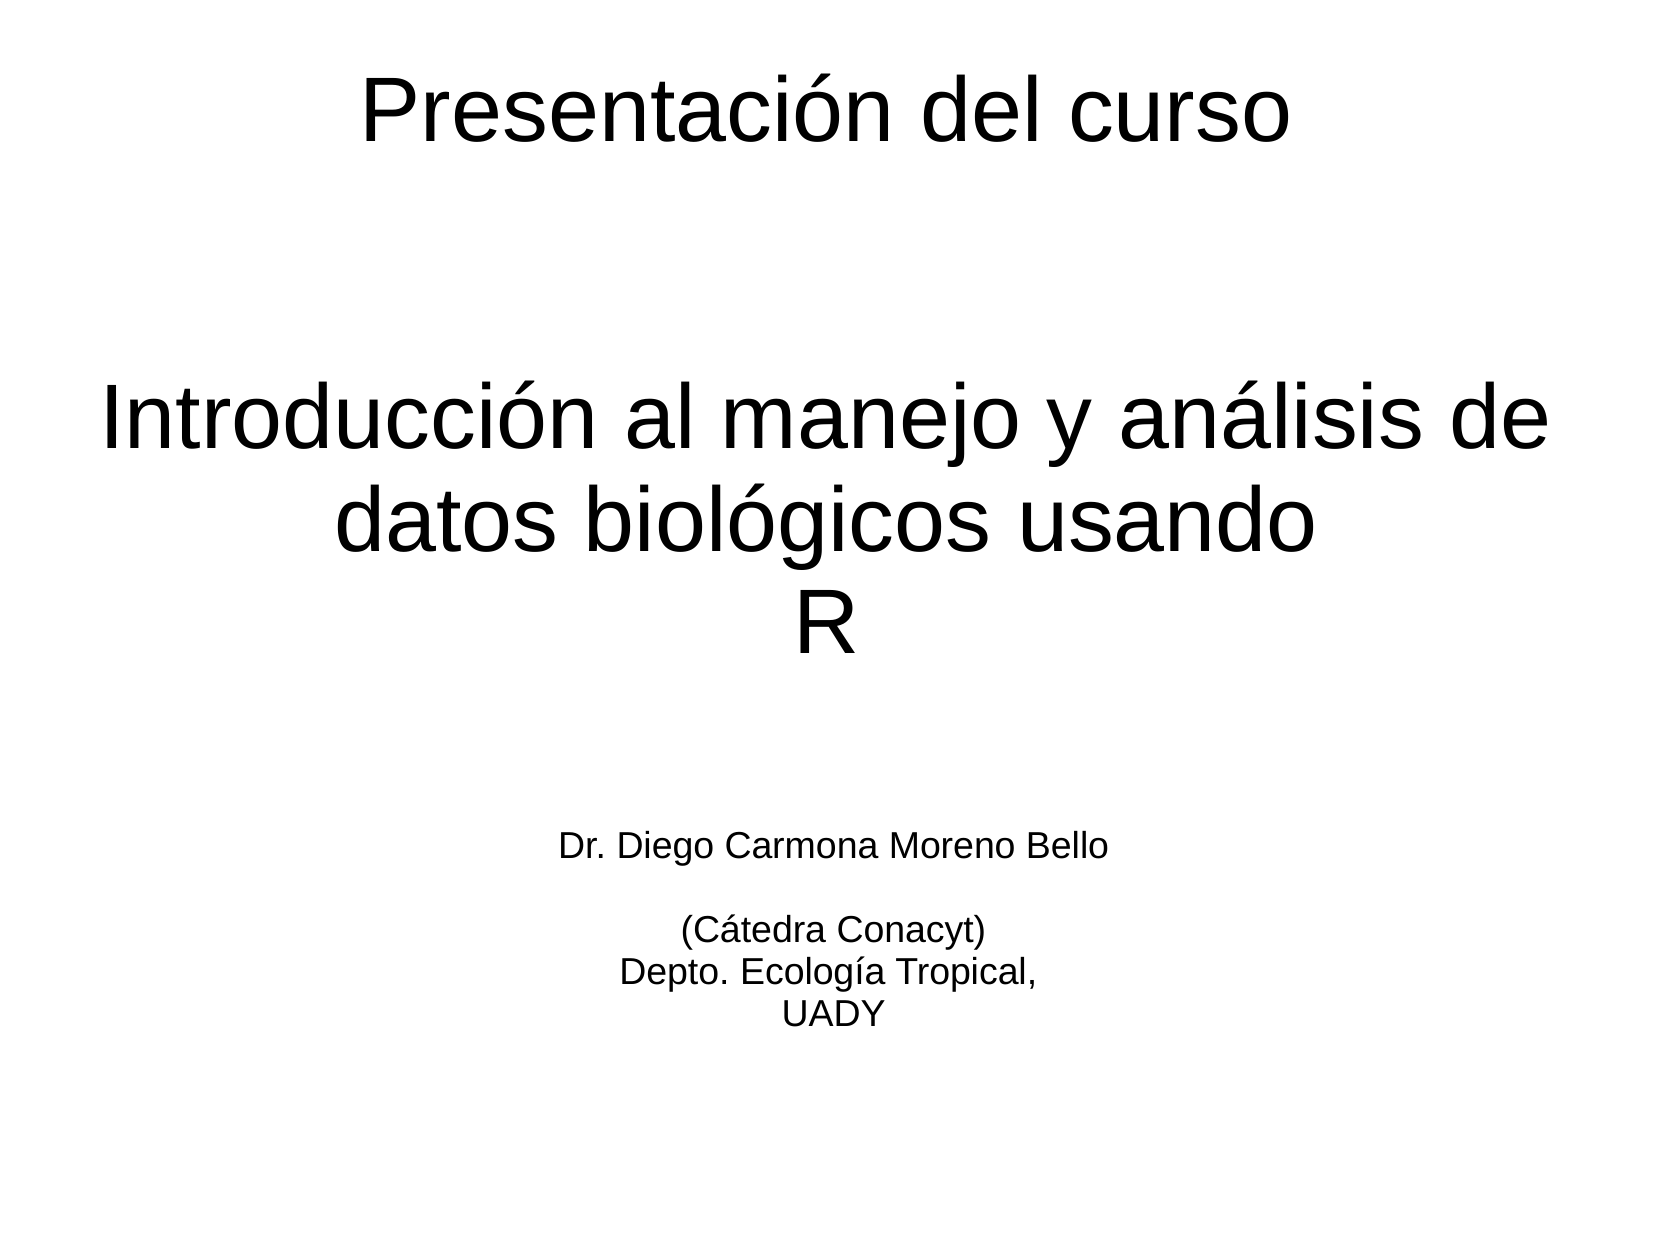

# Presentación del curso Introducción al manejo y análisis de datos biológicos usando R
Dr. Diego Carmona Moreno Bello
(Cátedra Conacyt)
Depto. Ecología Tropical,
UADY